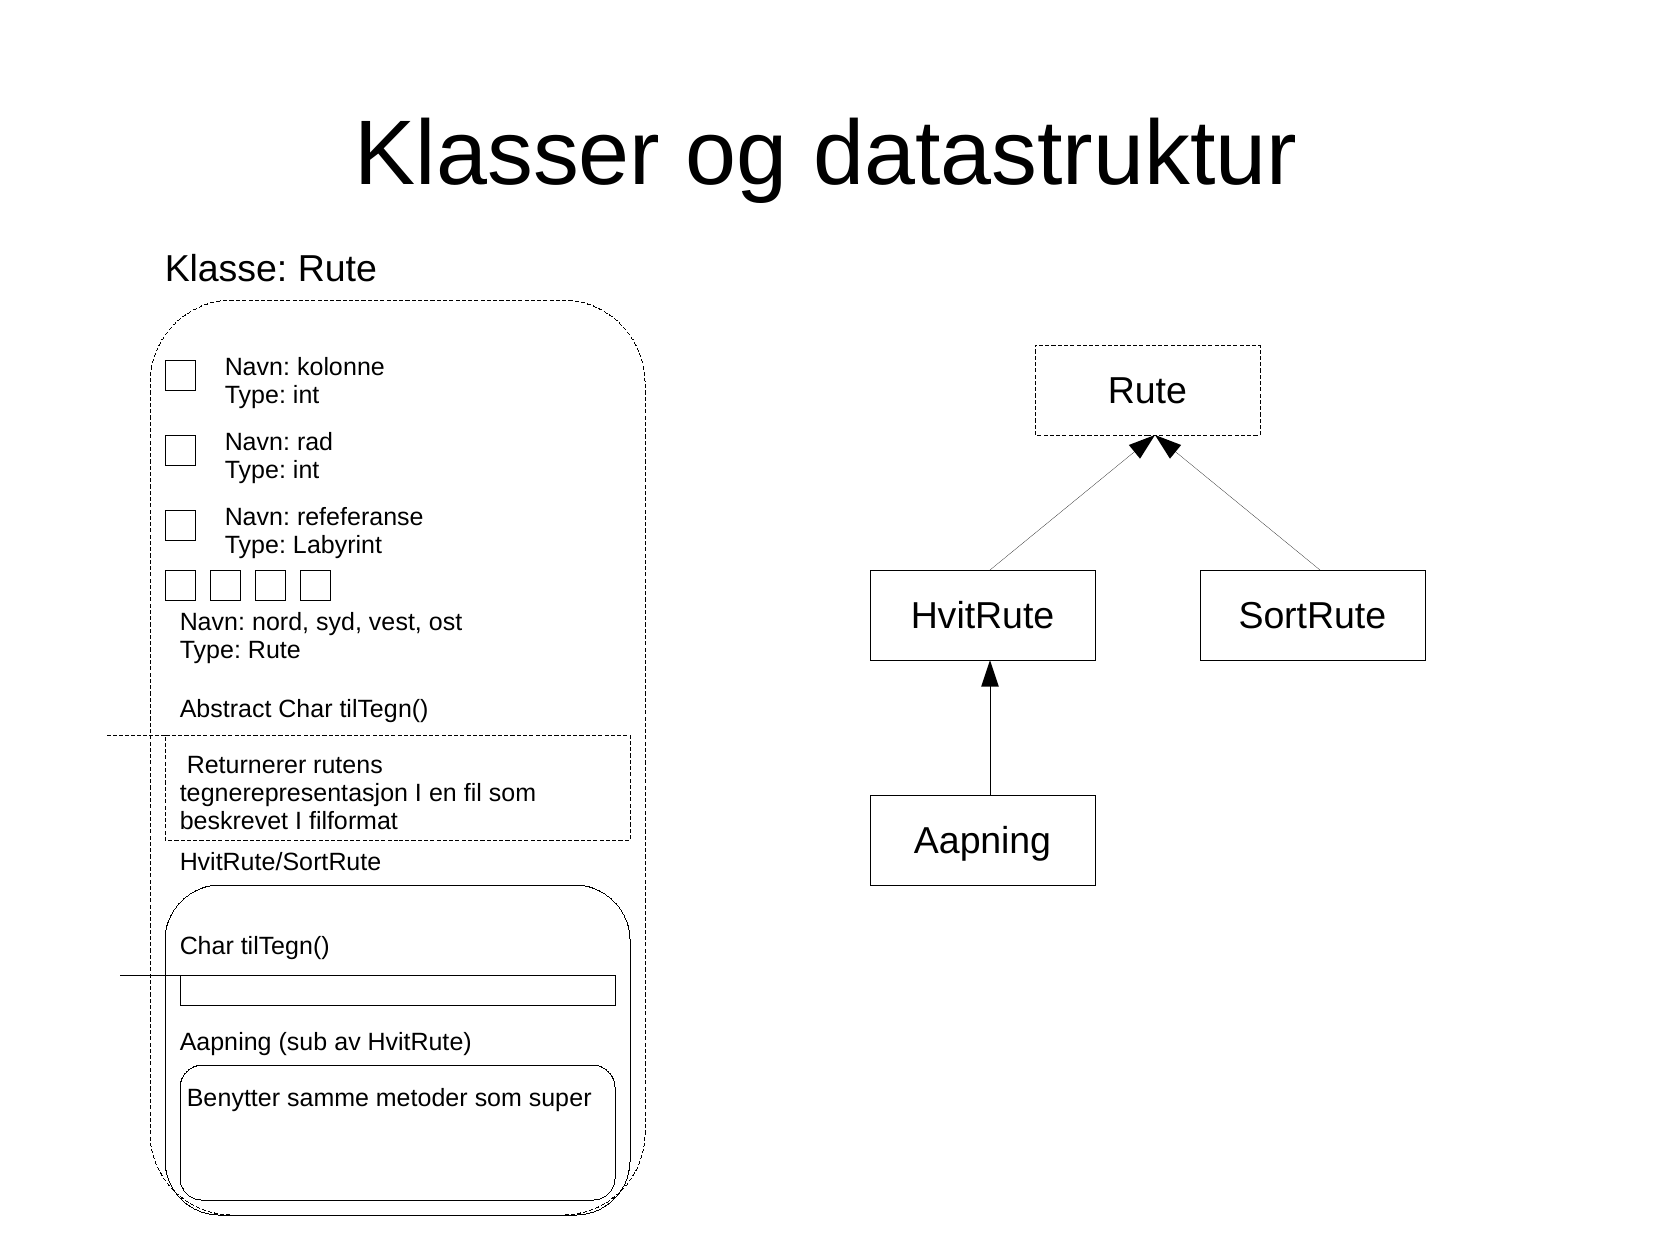

# Klasser og datastruktur
Klasse: Rute
Navn: kolonne
Type: int
Rute
Navn: rad
Type: int
Navn: refeferanse
Type: Labyrint
HvitRute
SortRute
Navn: nord, syd, vest, ost
Type: Rute
Abstract Char tilTegn()
 Returnerer rutens tegnerepresentasjon I en fil som beskrevet I filformat
Aapning
HvitRute/SortRute
Char tilTegn()
Aapning (sub av HvitRute)
 Benytter samme metoder som super